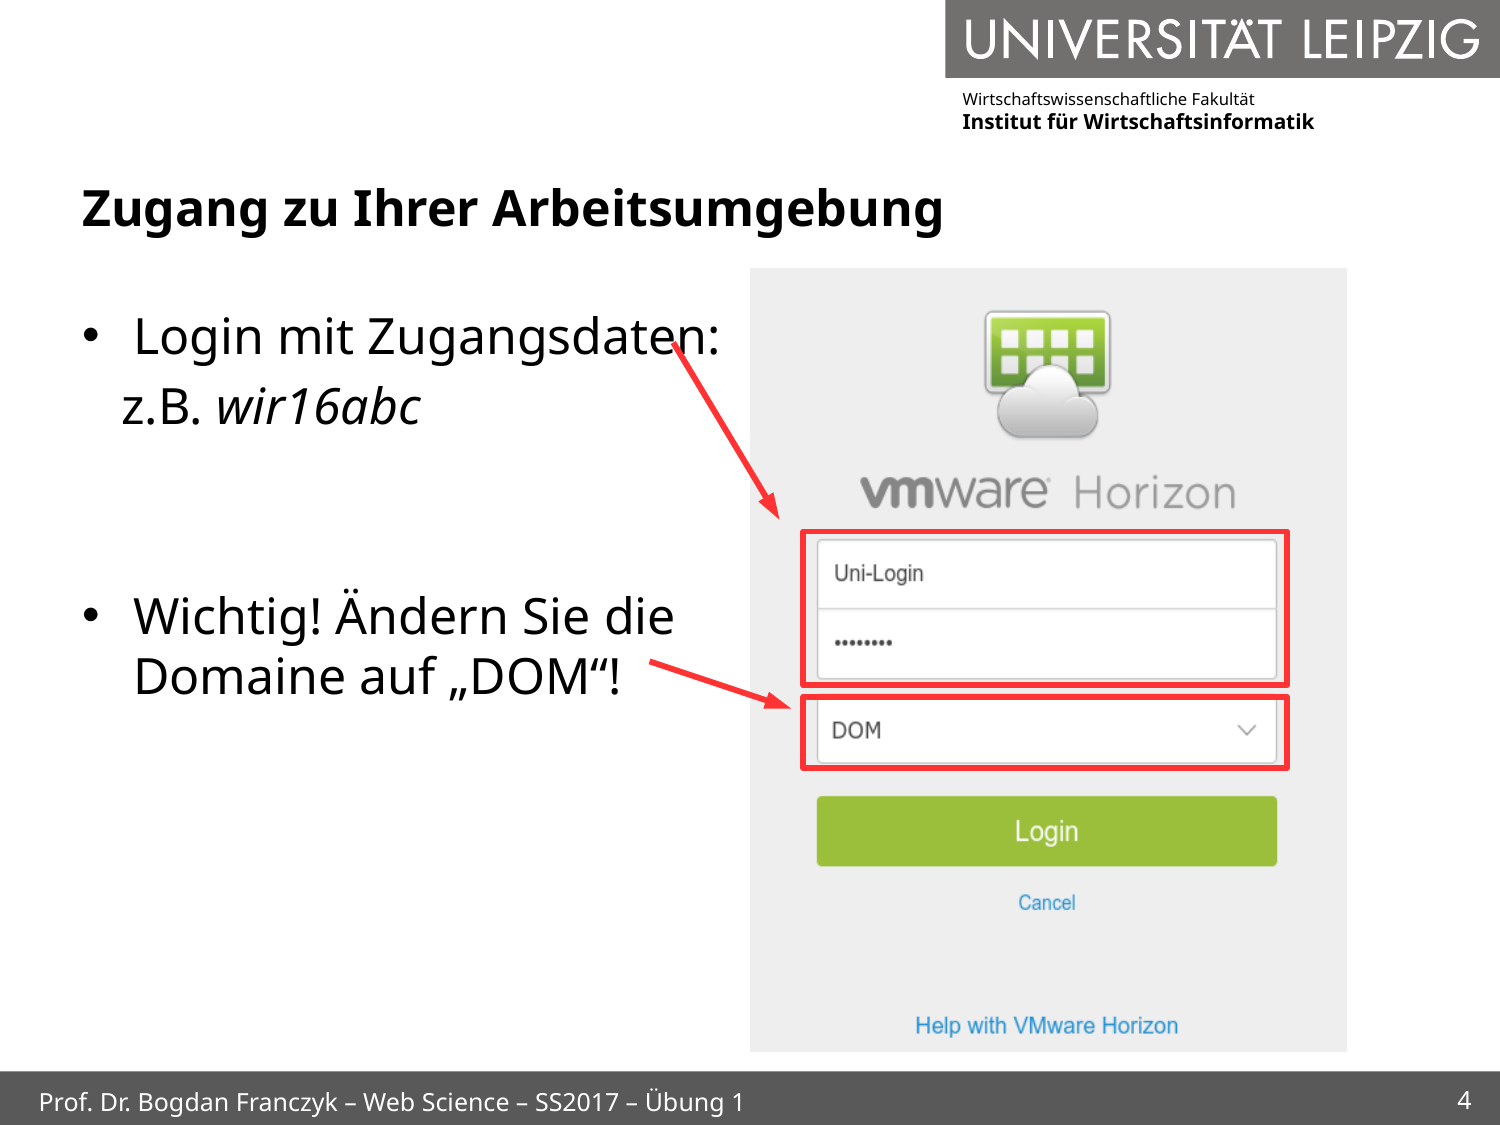

# Zugang zu Ihrer Arbeitsumgebung
Login mit Zugangsdaten:
 z.B. wir16abc
Wichtig! Ändern Sie die
Domaine auf „DOM“!